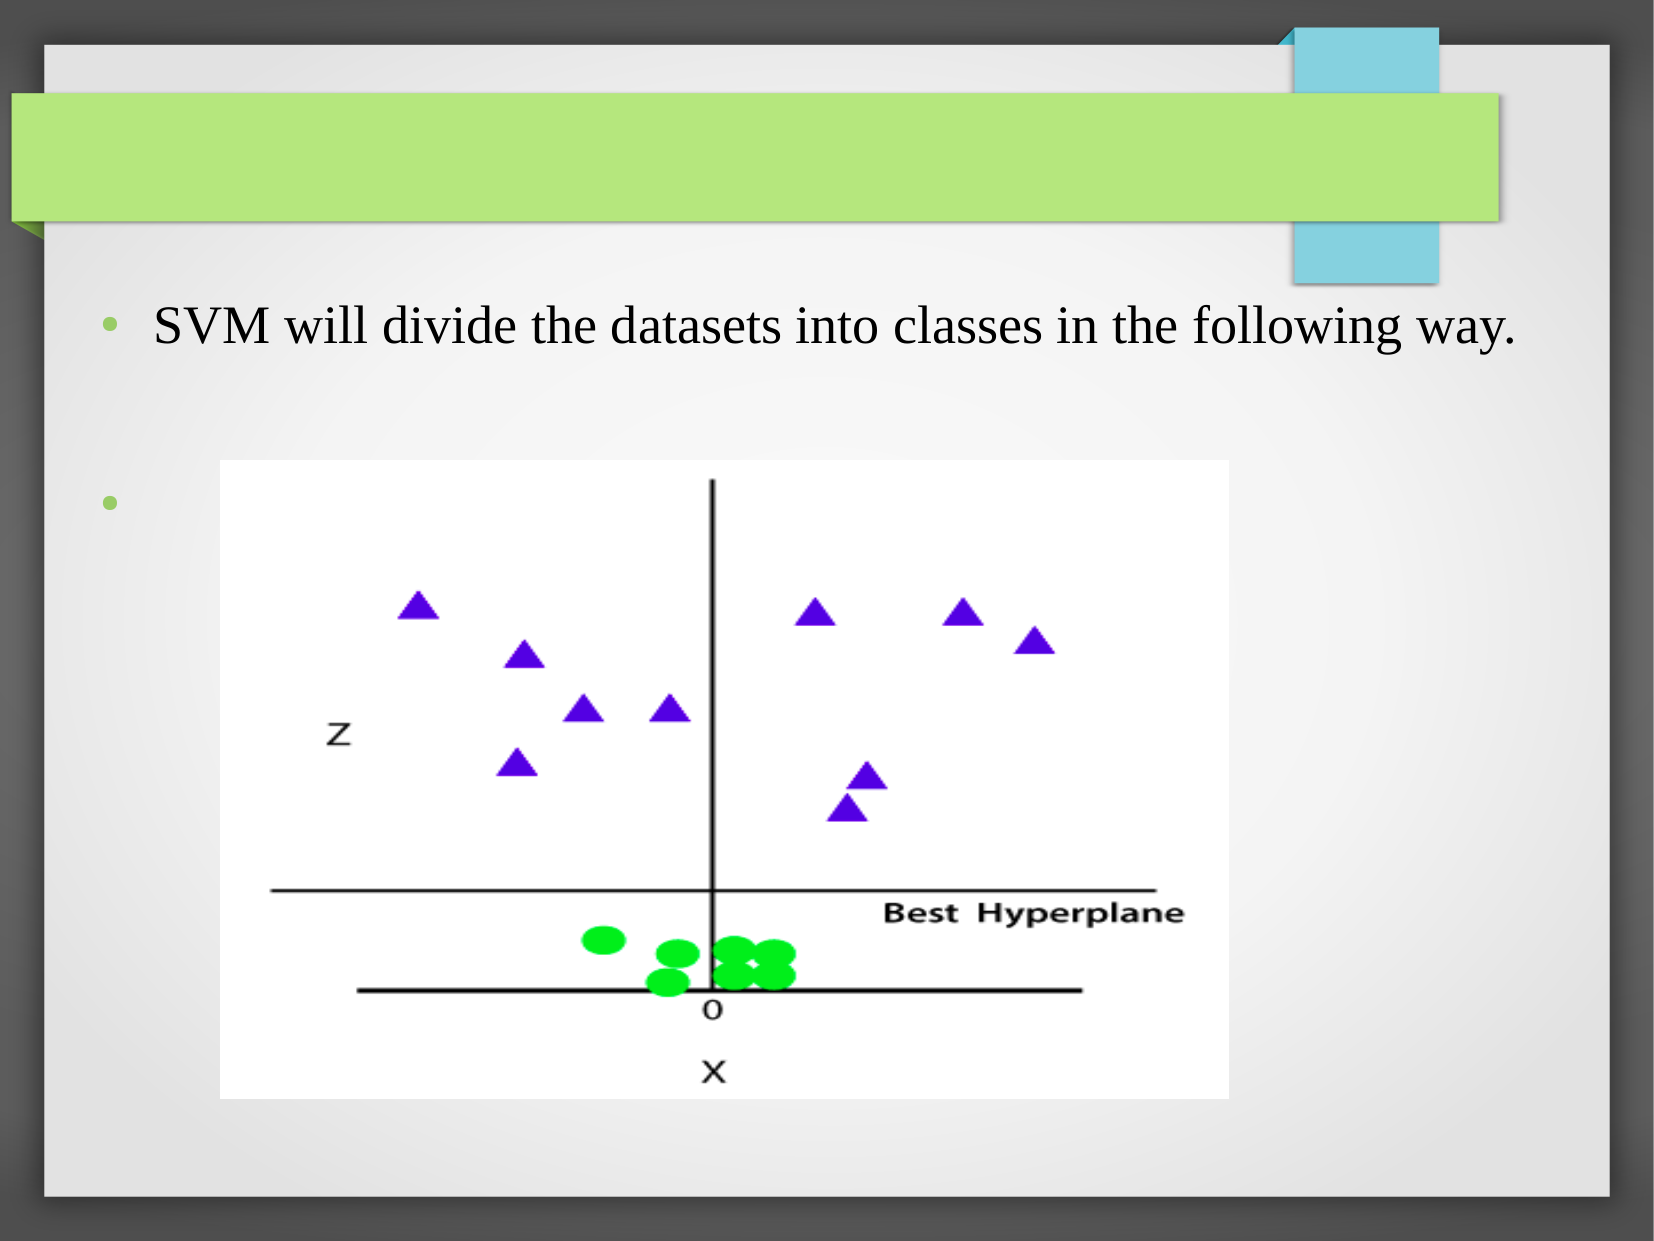

#
SVM will divide the datasets into classes in the following way.